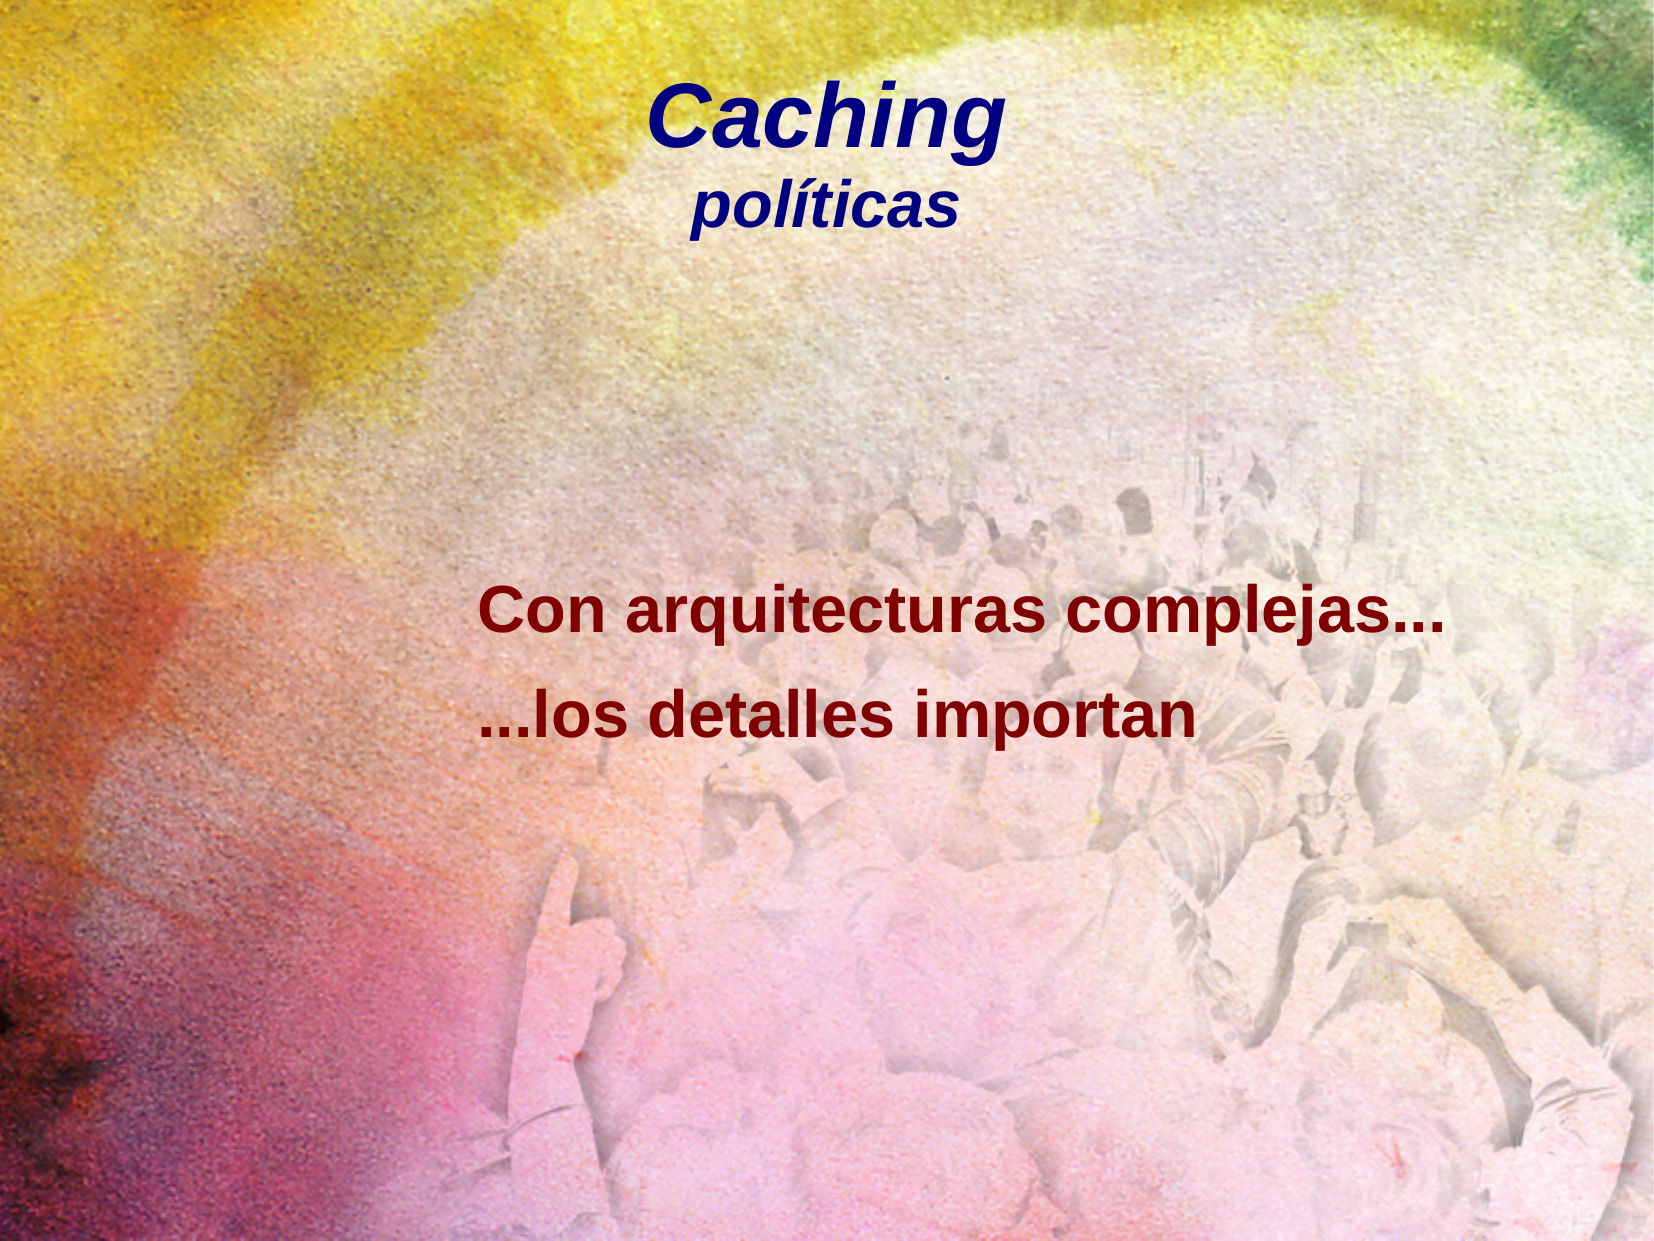

# Caching políticas
Con arquitecturas complejas...
...los detalles importan